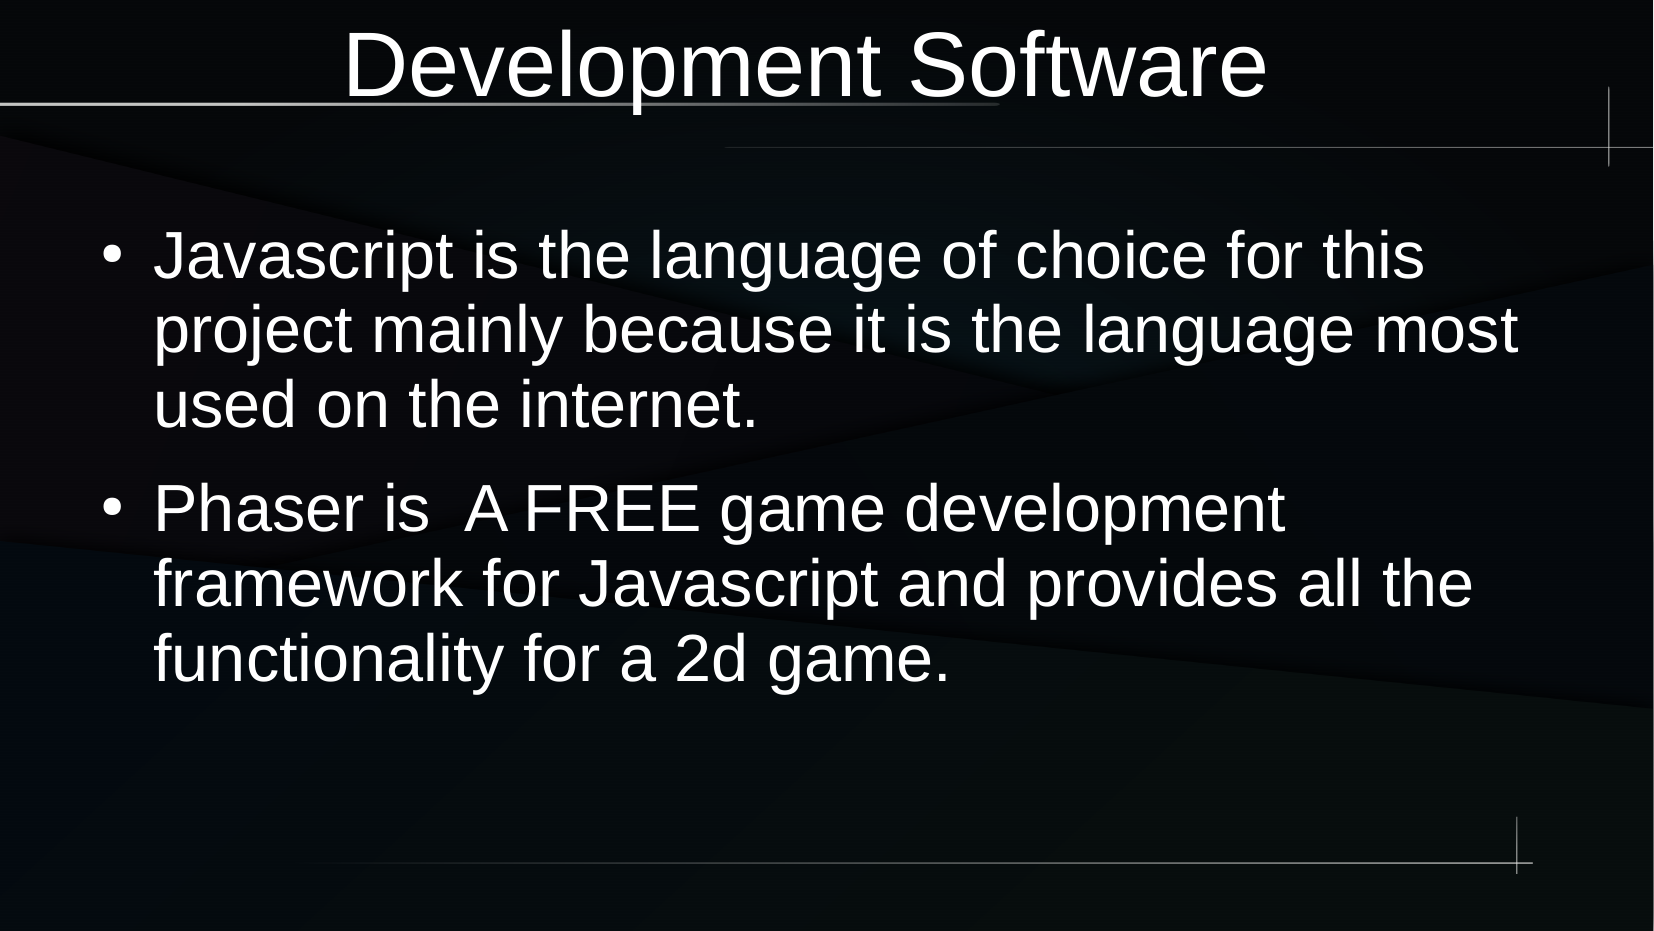

# Development Software
Javascript is the language of choice for this project mainly because it is the language most used on the internet.
Phaser is A FREE game development framework for Javascript and provides all the functionality for a 2d game.